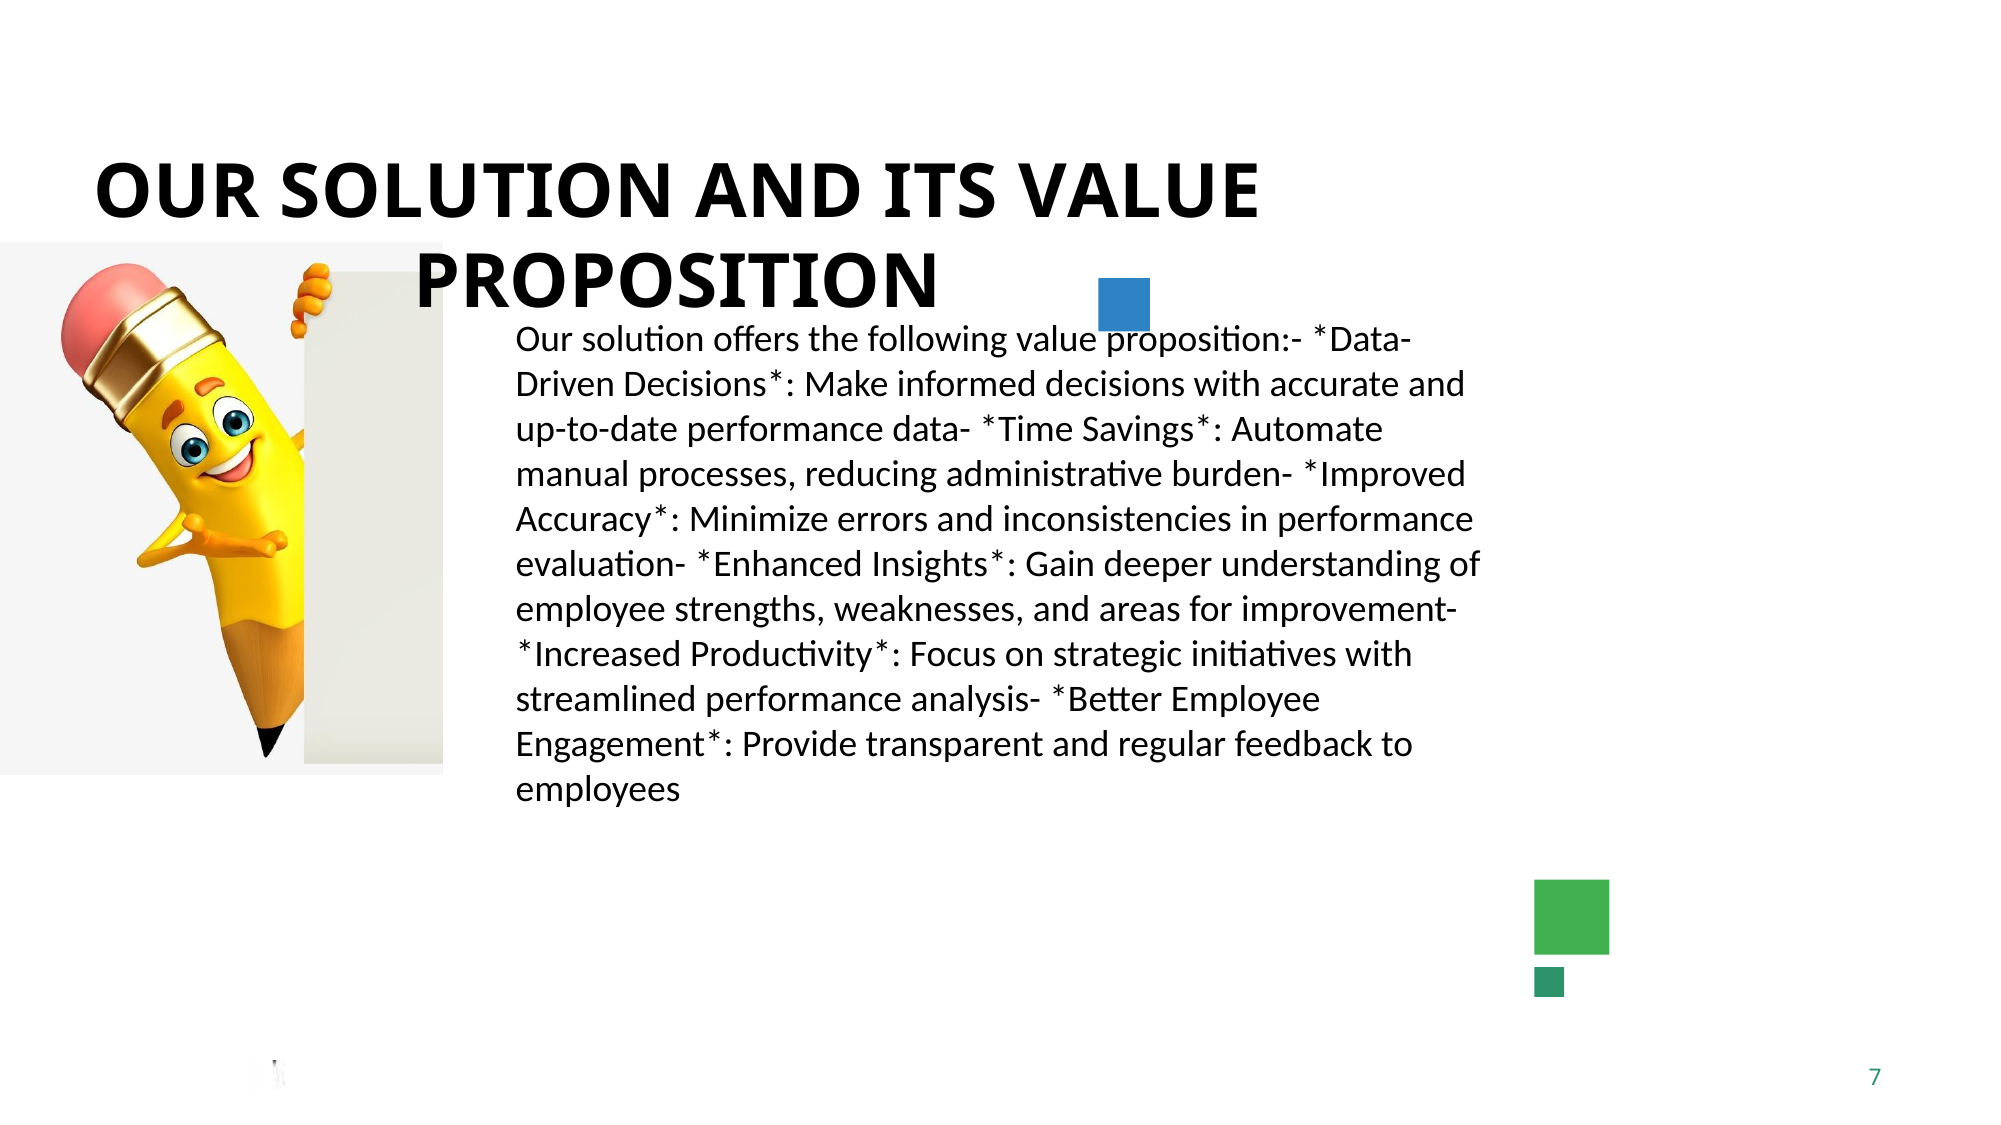

# OUR SOLUTION AND ITS VALUE PROPOSITION
Our solution offers the following value proposition:- *Data-Driven Decisions*: Make informed decisions with accurate and up-to-date performance data- *Time Savings*: Automate manual processes, reducing administrative burden- *Improved Accuracy*: Minimize errors and inconsistencies in performance evaluation- *Enhanced Insights*: Gain deeper understanding of employee strengths, weaknesses, and areas for improvement- *Increased Productivity*: Focus on strategic initiatives with streamlined performance analysis- *Better Employee Engagement*: Provide transparent and regular feedback to employees